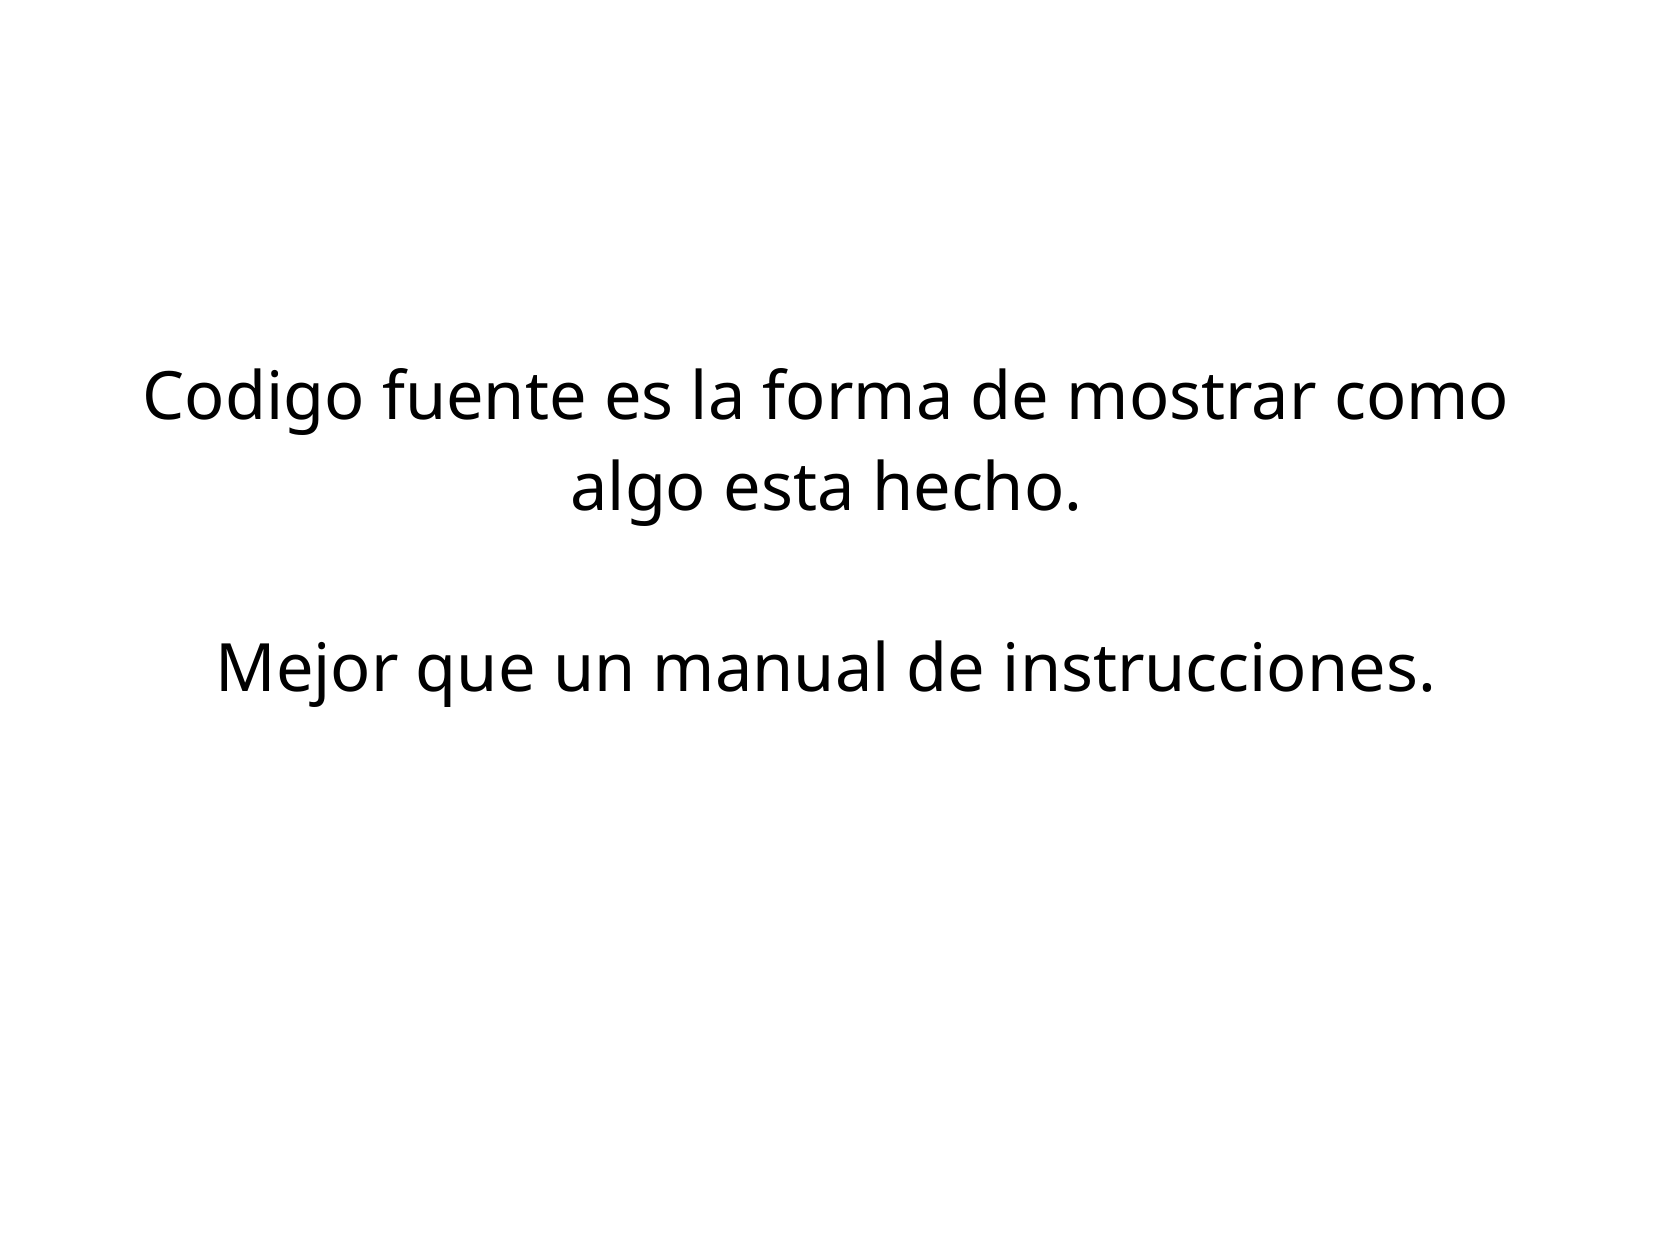

# Codigo fuente es la forma de mostrar como algo esta hecho.
Mejor que un manual de instrucciones.